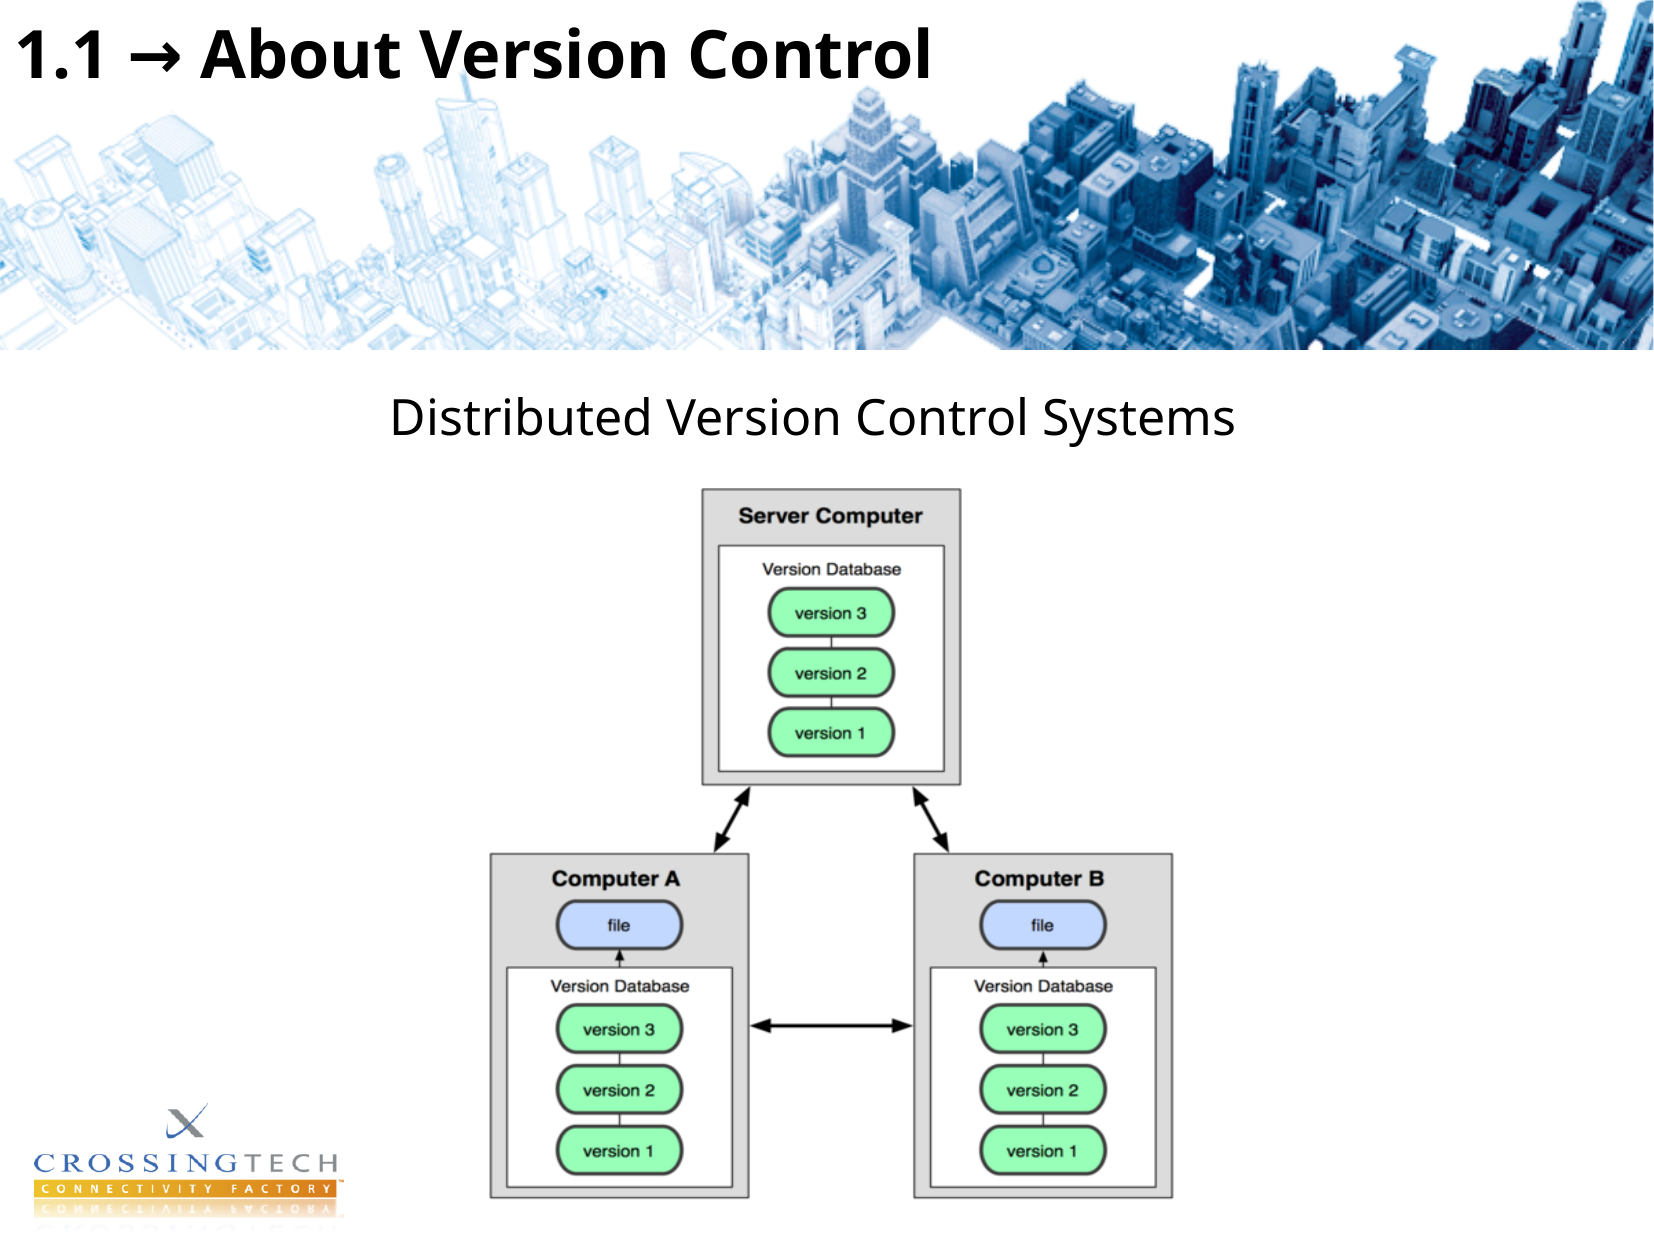

1.1 → About Version Control
Distributed Version Control Systems